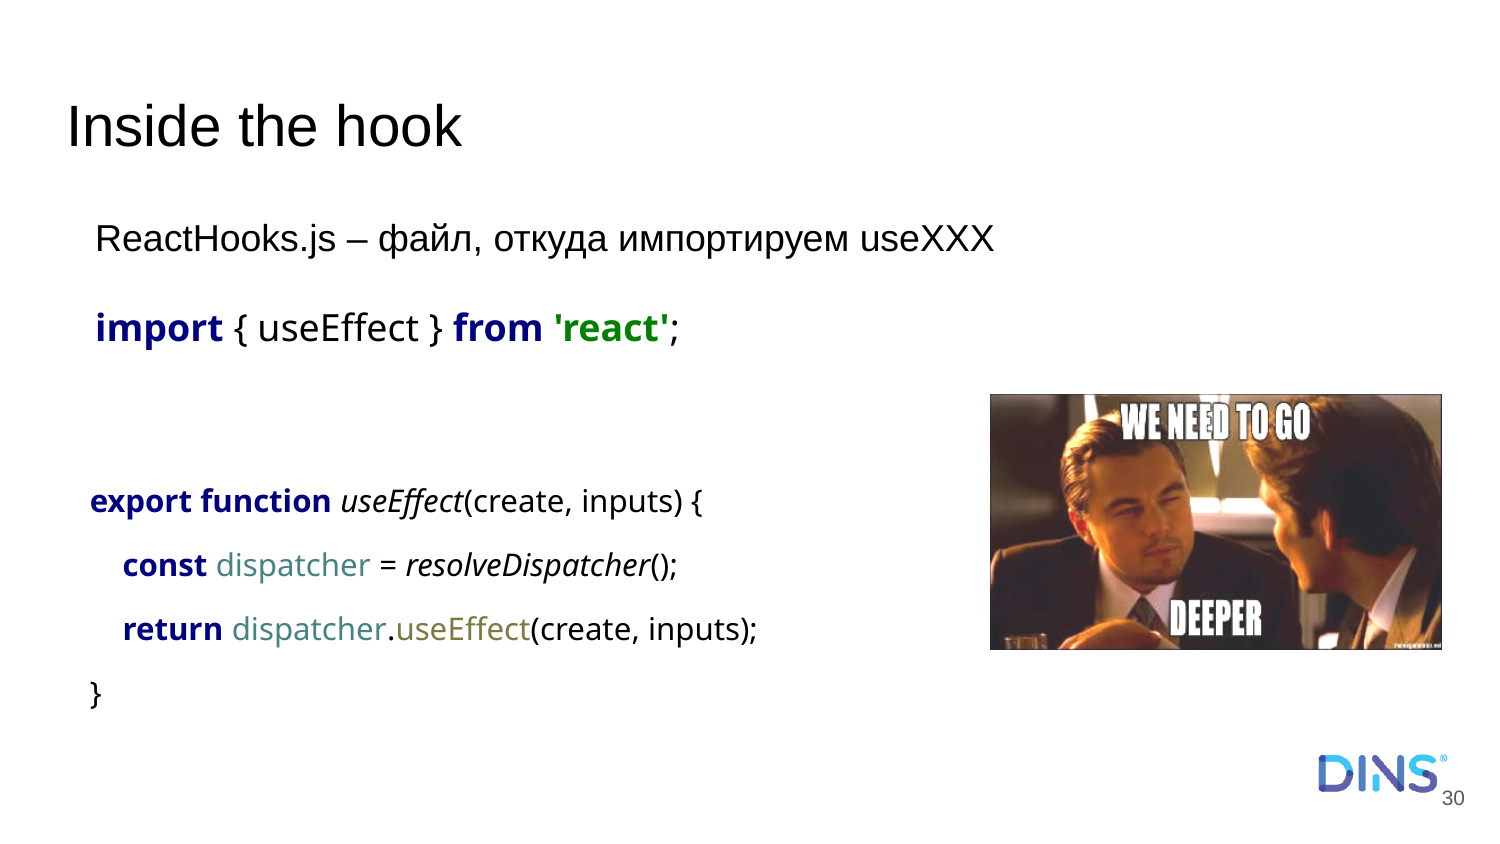

Inside the hook
#
ReactHooks.js – файл, откуда импортируем useXXX
import { useEffect } from 'react';
export function useEffect(create, inputs) {
 const dispatcher = resolveDispatcher();
 return dispatcher.useEffect(create, inputs);
}
30